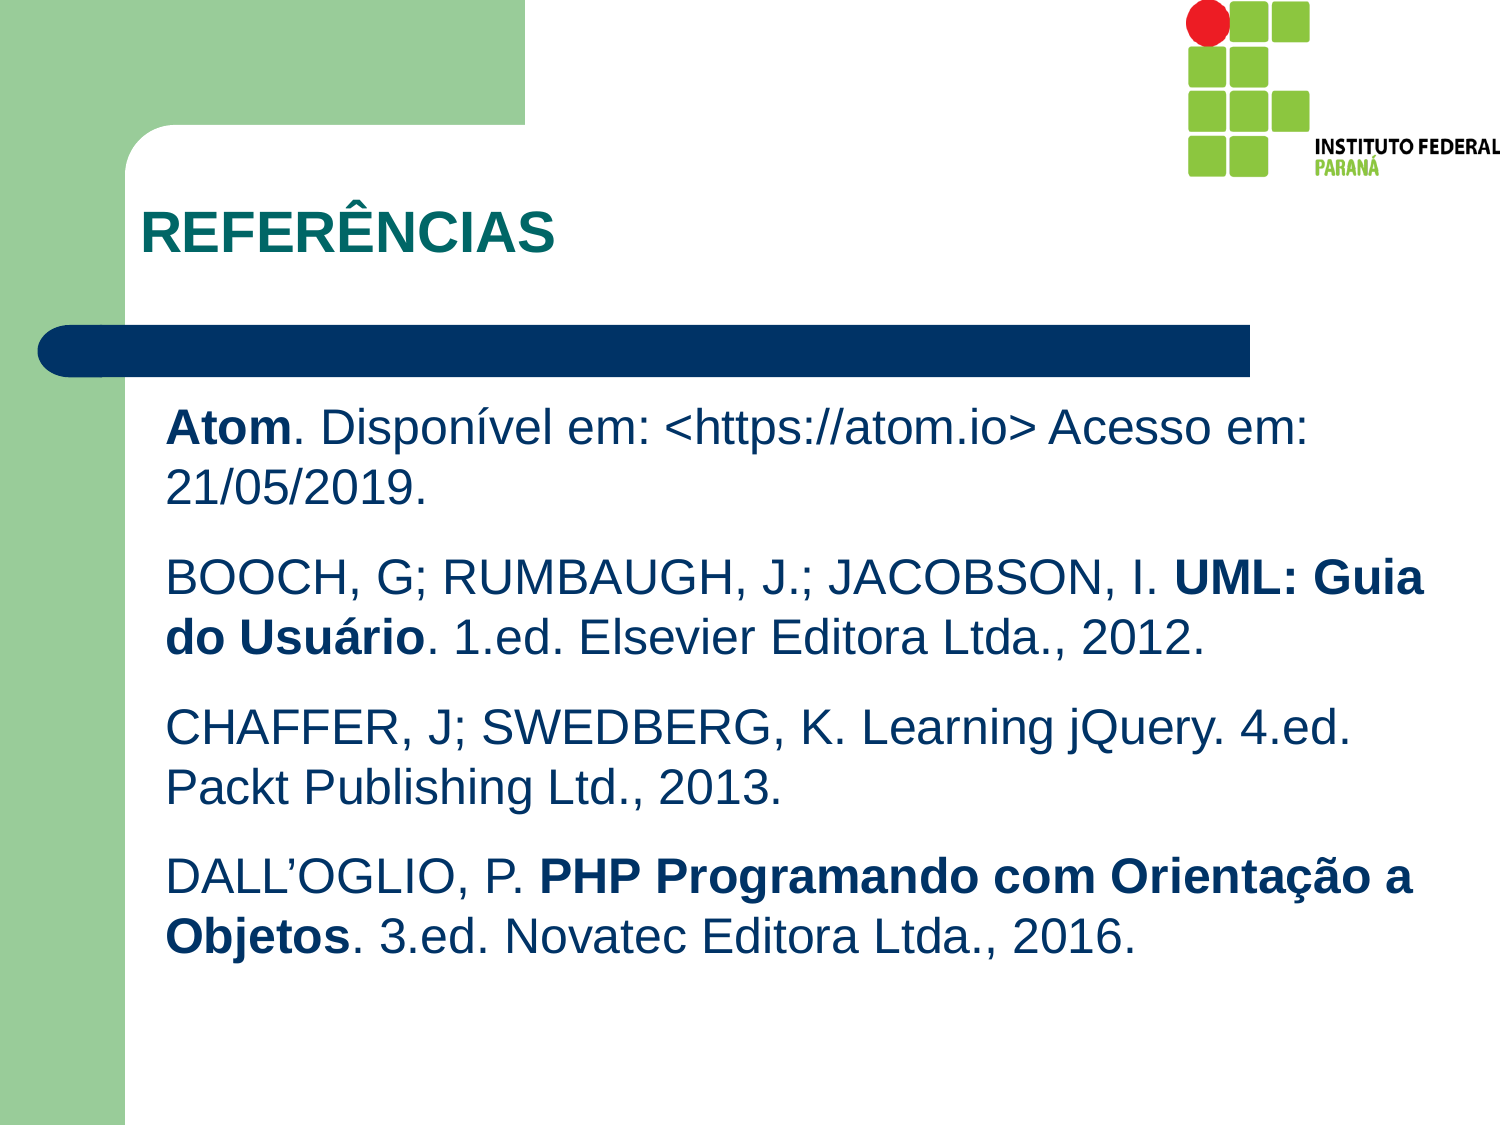

# REFERÊNCIAS
Atom. Disponível em: <https://atom.io> Acesso em: 21/05/2019.
BOOCH, G; RUMBAUGH, J.; JACOBSON, I. UML: Guia do Usuário. 1.ed. Elsevier Editora Ltda., 2012.
CHAFFER, J; SWEDBERG, K. Learning jQuery. 4.ed. Packt Publishing Ltd., 2013.
DALL’OGLIO, P. PHP Programando com Orientação a Objetos. 3.ed. Novatec Editora Ltda., 2016.